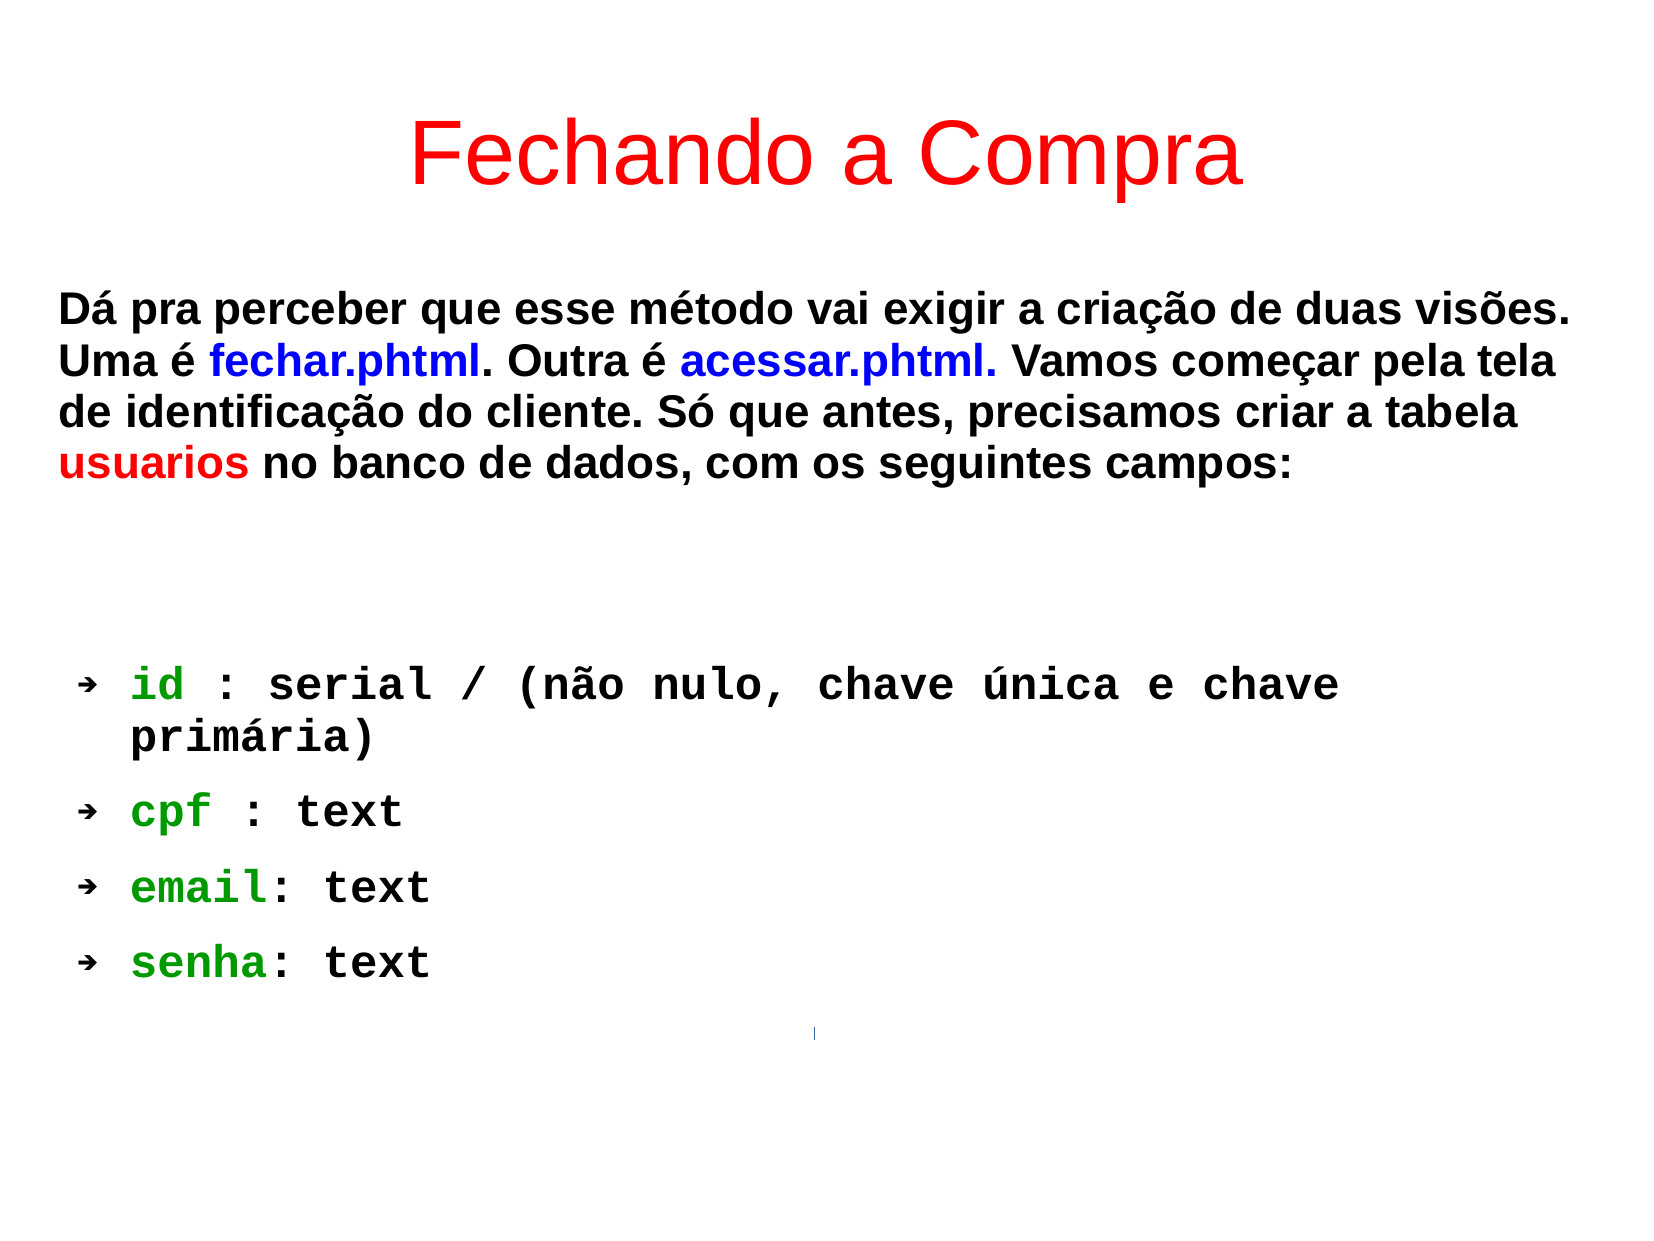

# Fechando a Compra
Dá pra perceber que esse método vai exigir a criação de duas visões. Uma é fechar.phtml. Outra é acessar.phtml. Vamos começar pela tela de identificação do cliente. Só que antes, precisamos criar a tabela usuarios no banco de dados, com os seguintes campos:
id : serial / (não nulo, chave única e chave primária)
cpf : text
email: text
senha: text